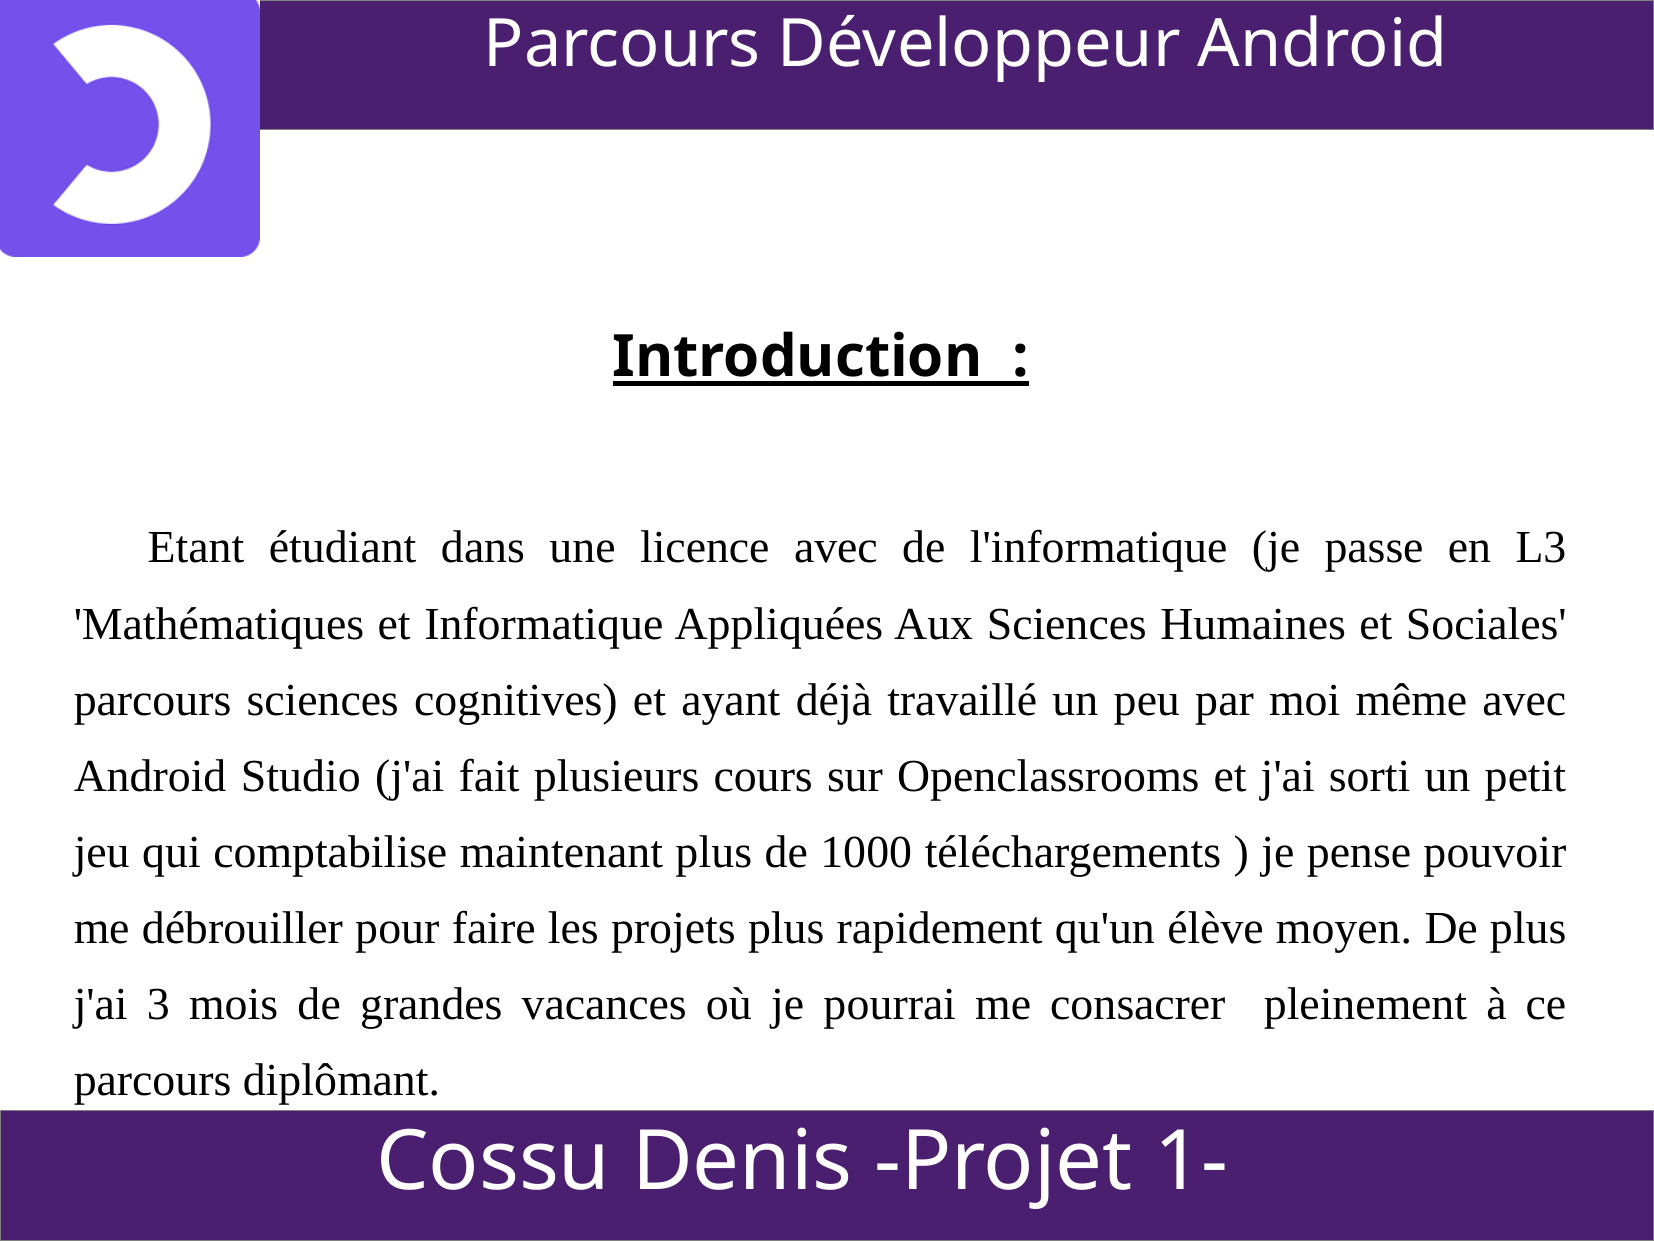

Introduction  :
	Etant étudiant dans une licence avec de l'informatique (je passe en L3 'Mathématiques et Informatique Appliquées Aux Sciences Humaines et Sociales' parcours sciences cognitives) et ayant déjà travaillé un peu par moi même avec Android Studio (j'ai fait plusieurs cours sur Openclassrooms et j'ai sorti un petit jeu qui comptabilise maintenant plus de 1000 téléchargements ) je pense pouvoir me débrouiller pour faire les projets plus rapidement qu'un élève moyen. De plus j'ai 3 mois de grandes vacances où je pourrai me consacrer pleinement à ce parcours diplômant.